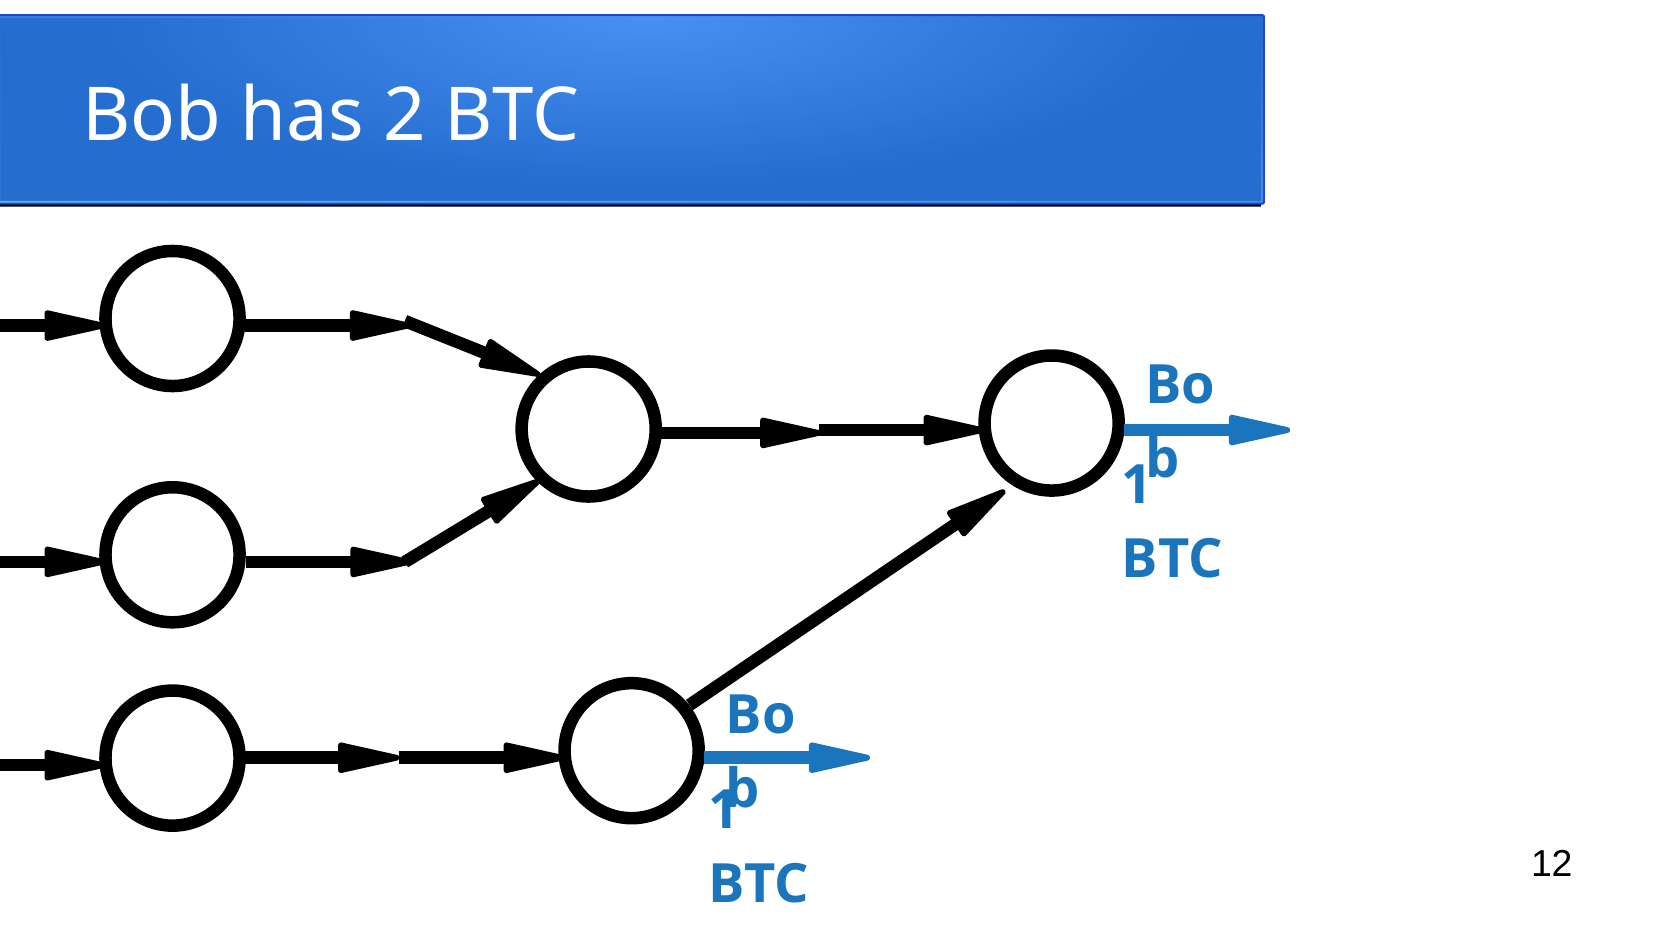

# Bob has 2 BTC
Bob
1 BTC
Bob
1 BTC